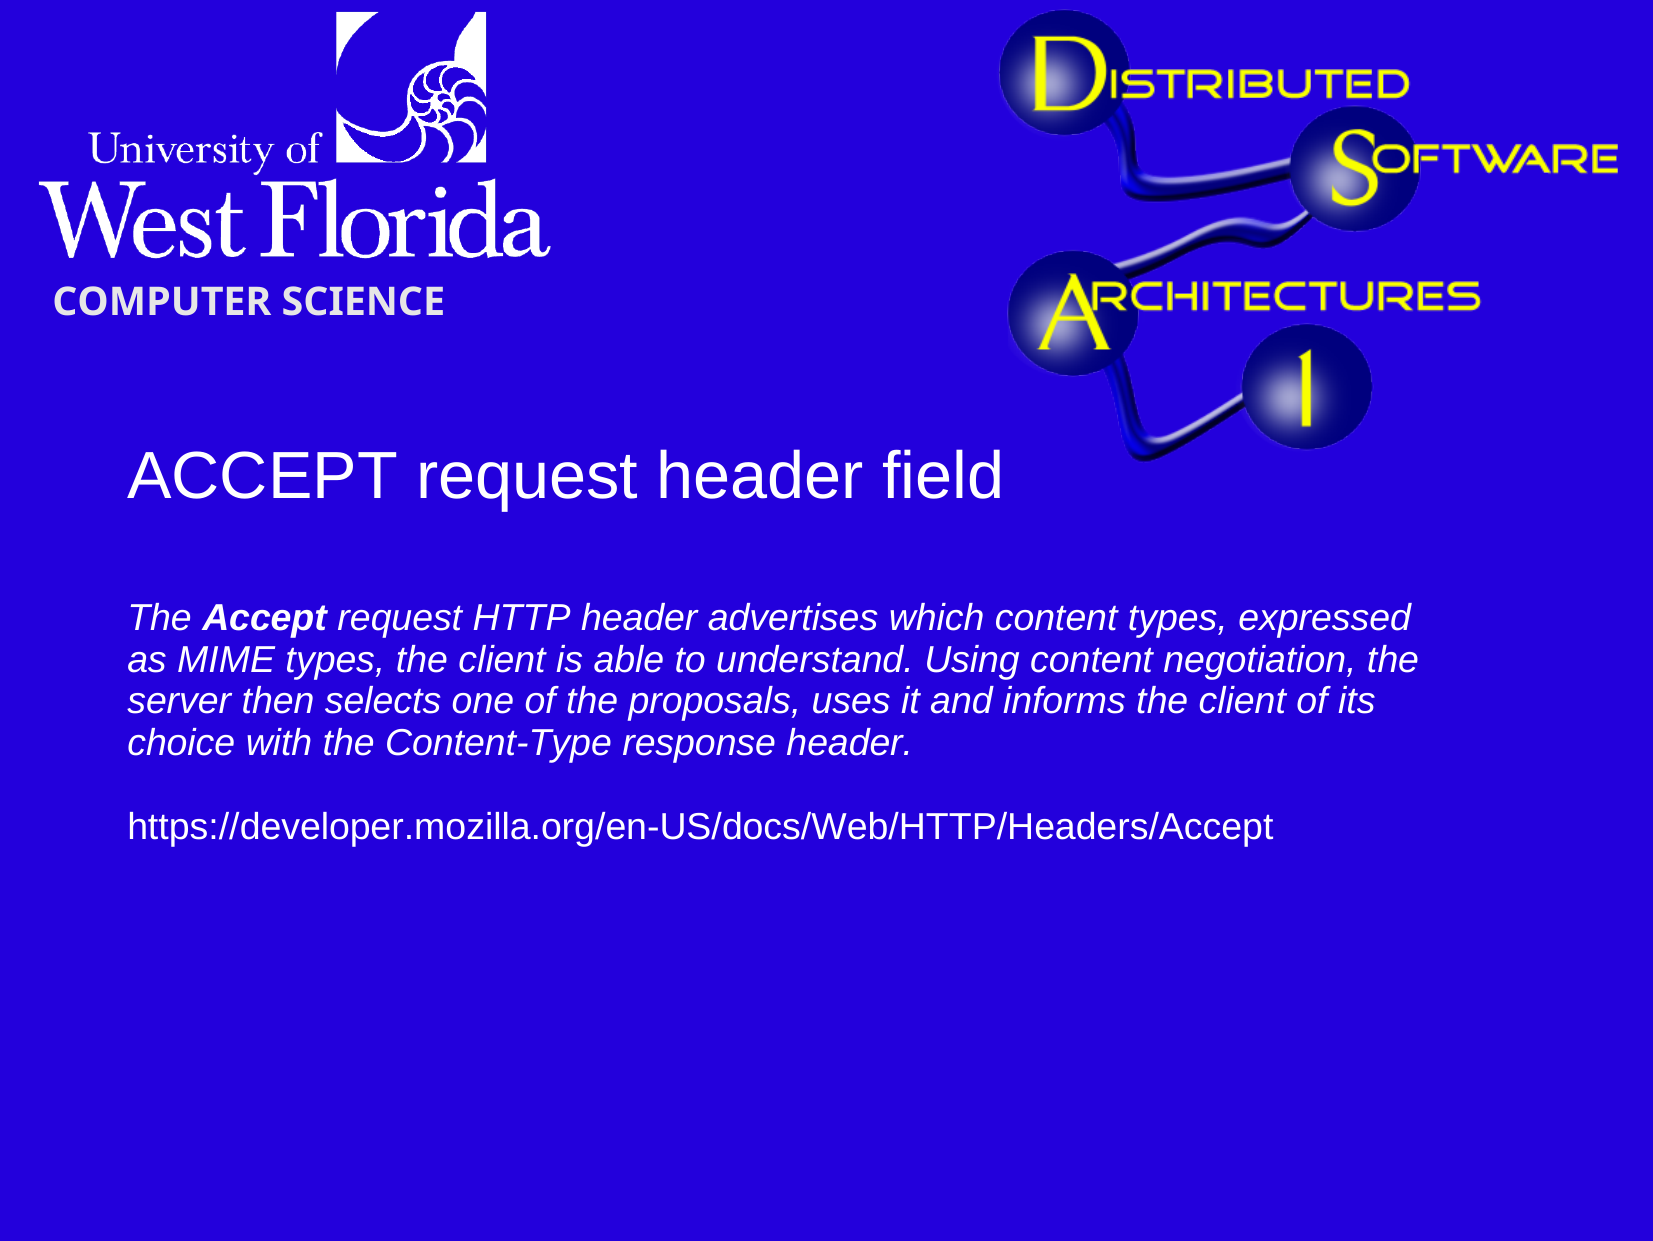

COMPUTER SCIENCE
ACCEPT request header field
The Accept request HTTP header advertises which content types, expressed as MIME types, the client is able to understand. Using content negotiation, the server then selects one of the proposals, uses it and informs the client of its choice with the Content-Type response header.
https://developer.mozilla.org/en-US/docs/Web/HTTP/Headers/Accept